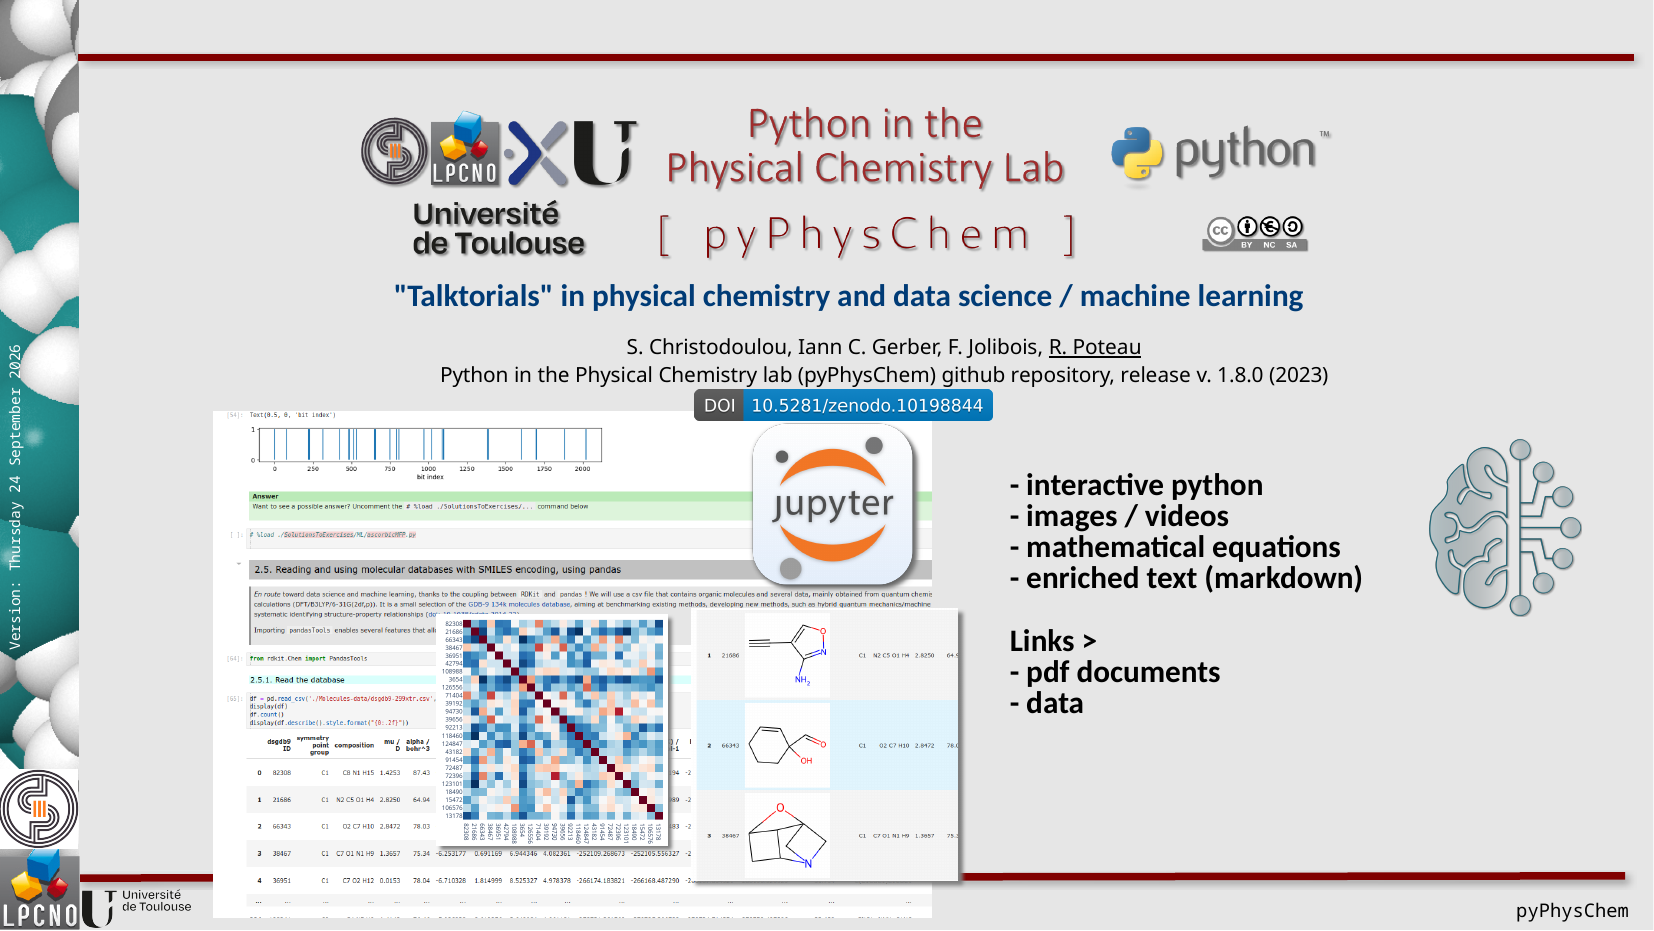

"Talktorials" in physical chemistry and data science / machine learning
S. Christodoulou, Iann C. Gerber, F. Jolibois, R. Poteau
Python in the Physical Chemistry lab (pyPhysChem) github repository, release v. 1.8.0 (2023)
- interactive python
- images / videos
- mathematical equations
- enriched text (markdown)
Links >
- pdf documents
- data